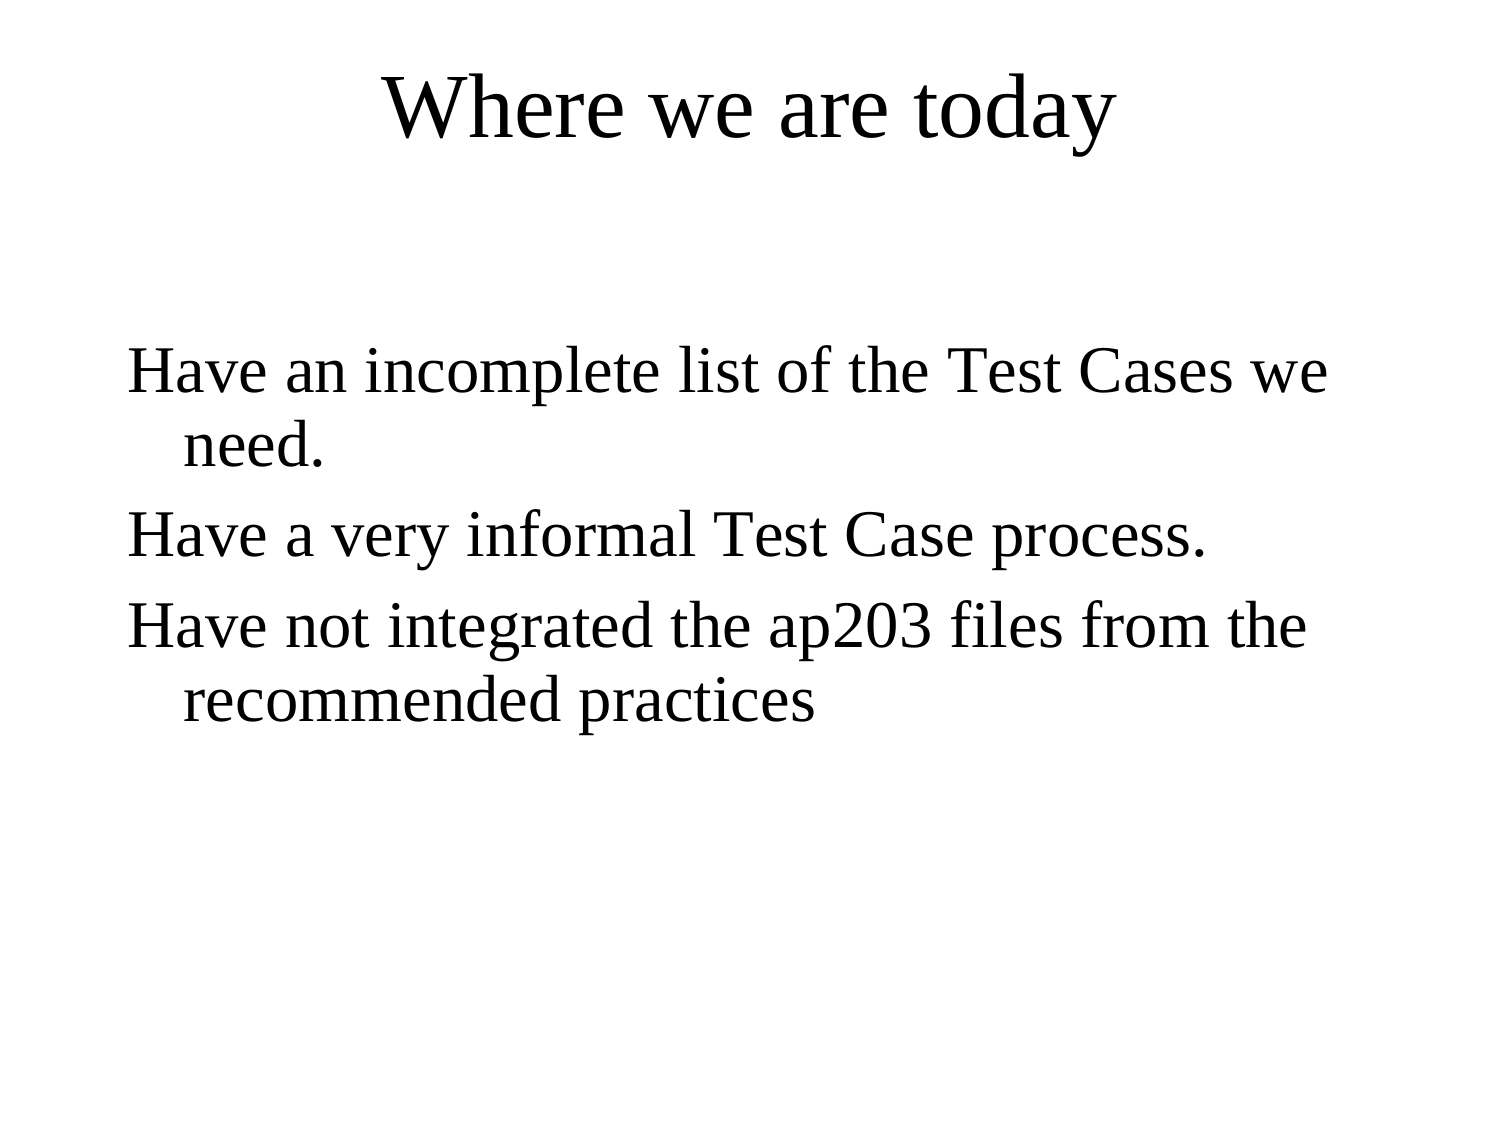

# Where we are today
Have an incomplete list of the Test Cases we need.
Have a very informal Test Case process.
Have not integrated the ap203 files from the recommended practices